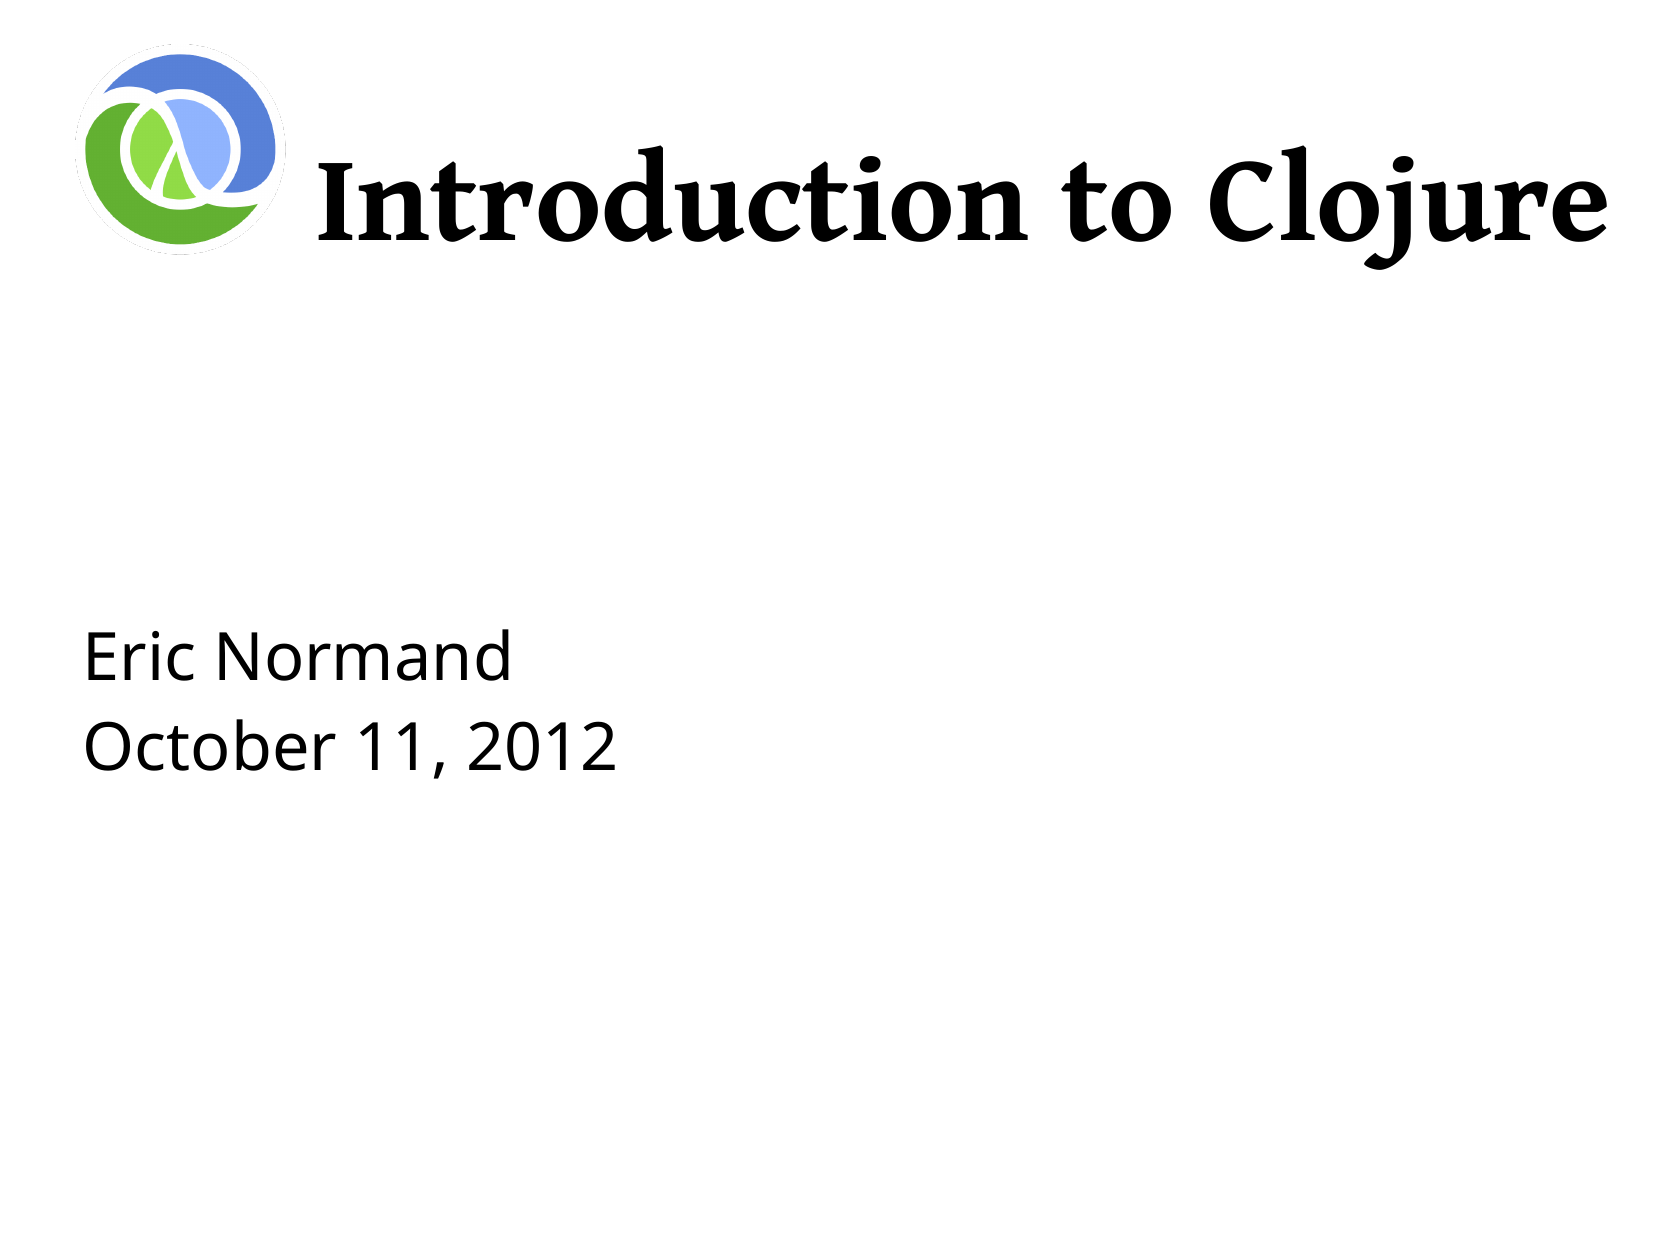

# Introduction to Clojure
Eric Normand
October 11, 2012